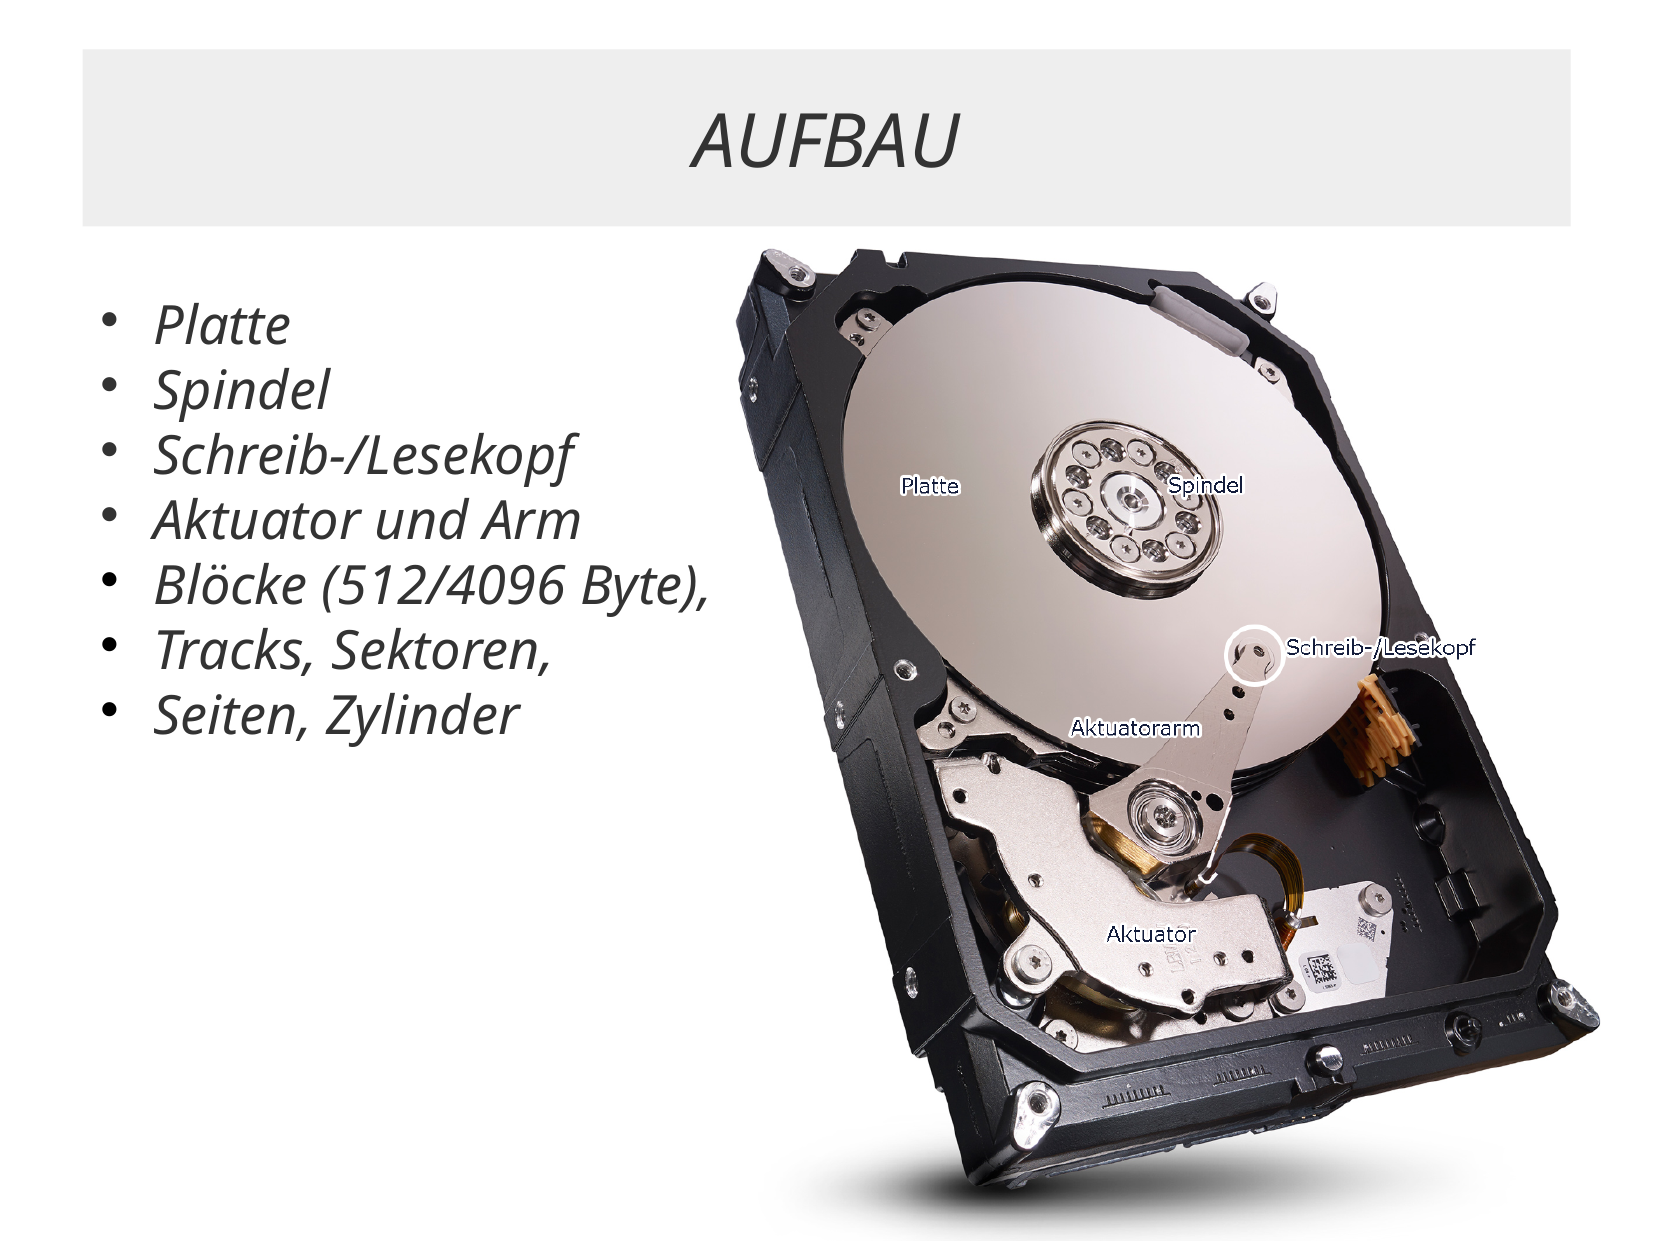

AUFBAU
Platte
Spindel
Schreib-/Lesekopf
Aktuator und Arm
Blöcke (512/4096 Byte),
Tracks, Sektoren,
Seiten, Zylinder